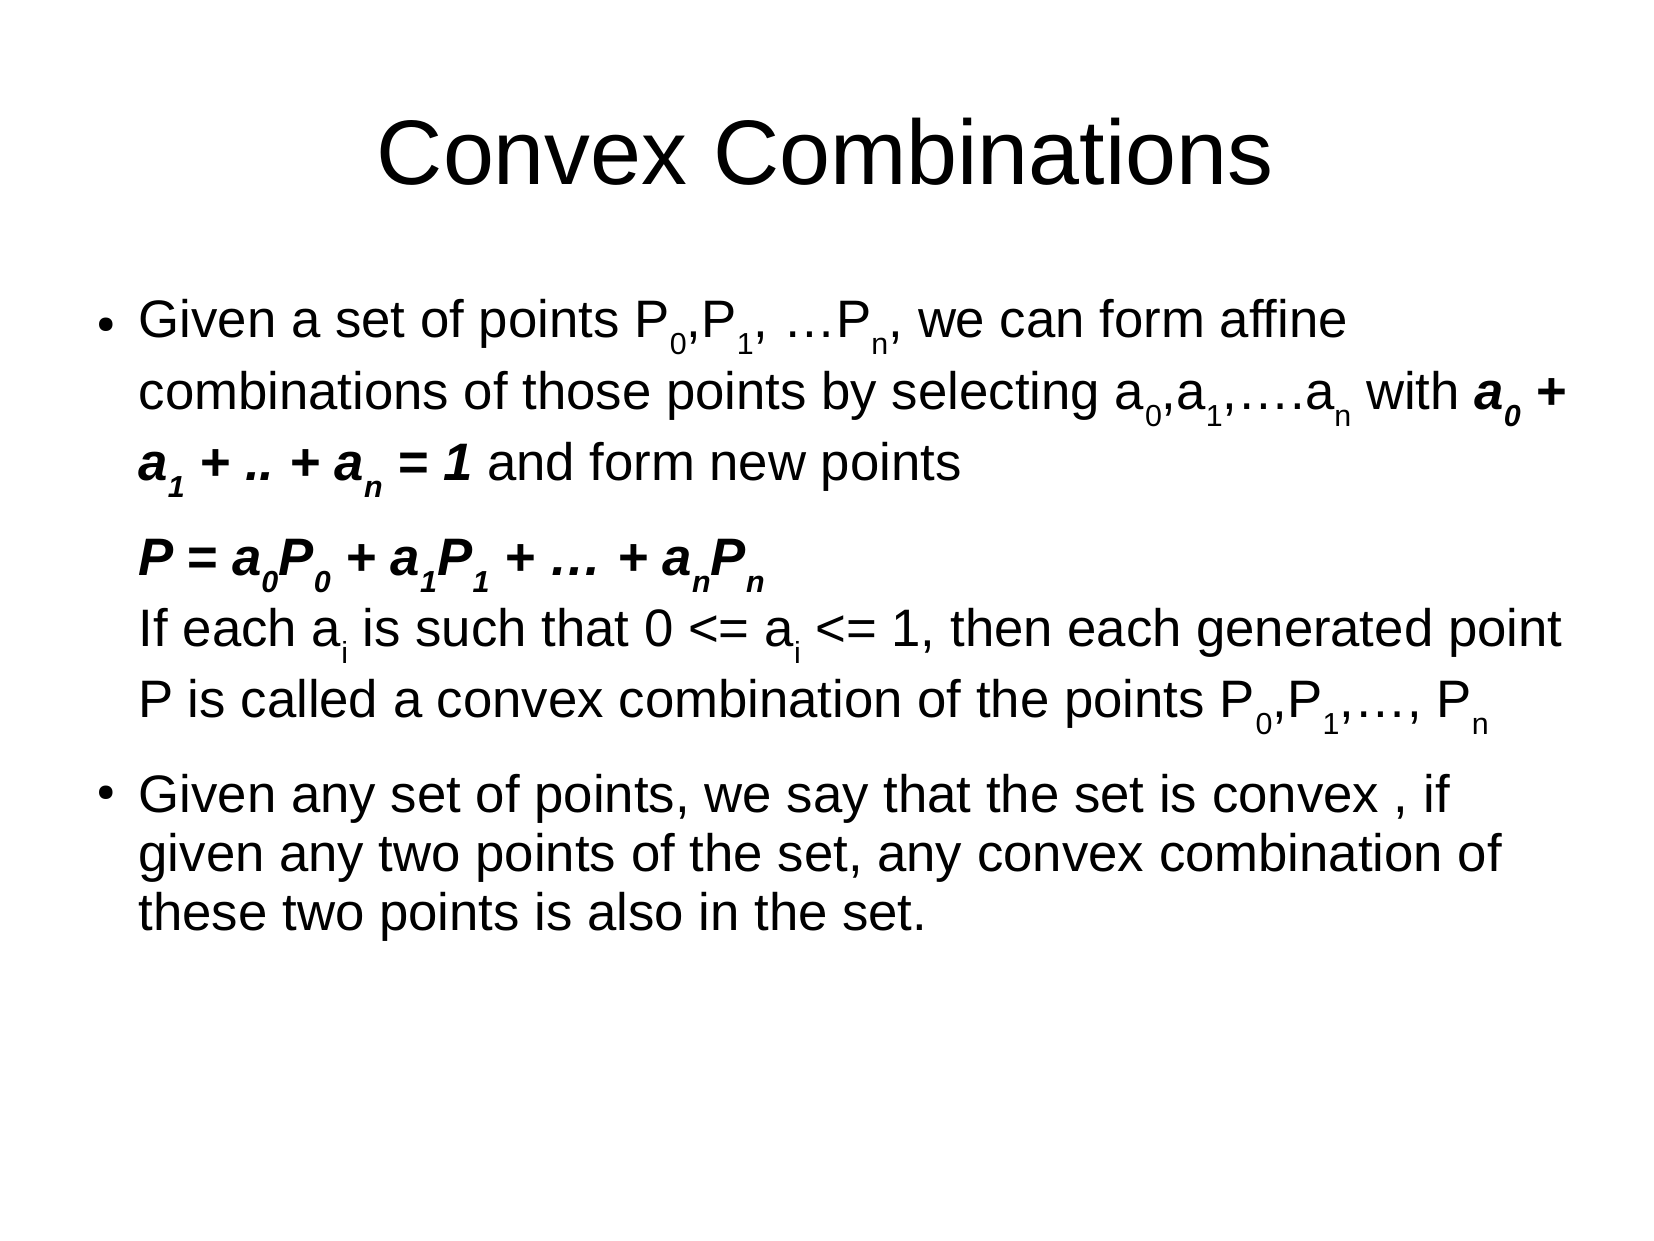

# Convex Combinations
Given a set of points P0,P1, …Pn, we can form affine combinations of those points by selecting a0,a1,….an with a0 + a1 + .. + an = 1 and form new points
P = a0P0 + a1P1 + … + anPn
If each ai is such that 0 <= ai <= 1, then each generated point P is called a convex combination of the points P0,P1,…, Pn
Given any set of points, we say that the set is convex , if given any two points of the set, any convex combination of these two points is also in the set.